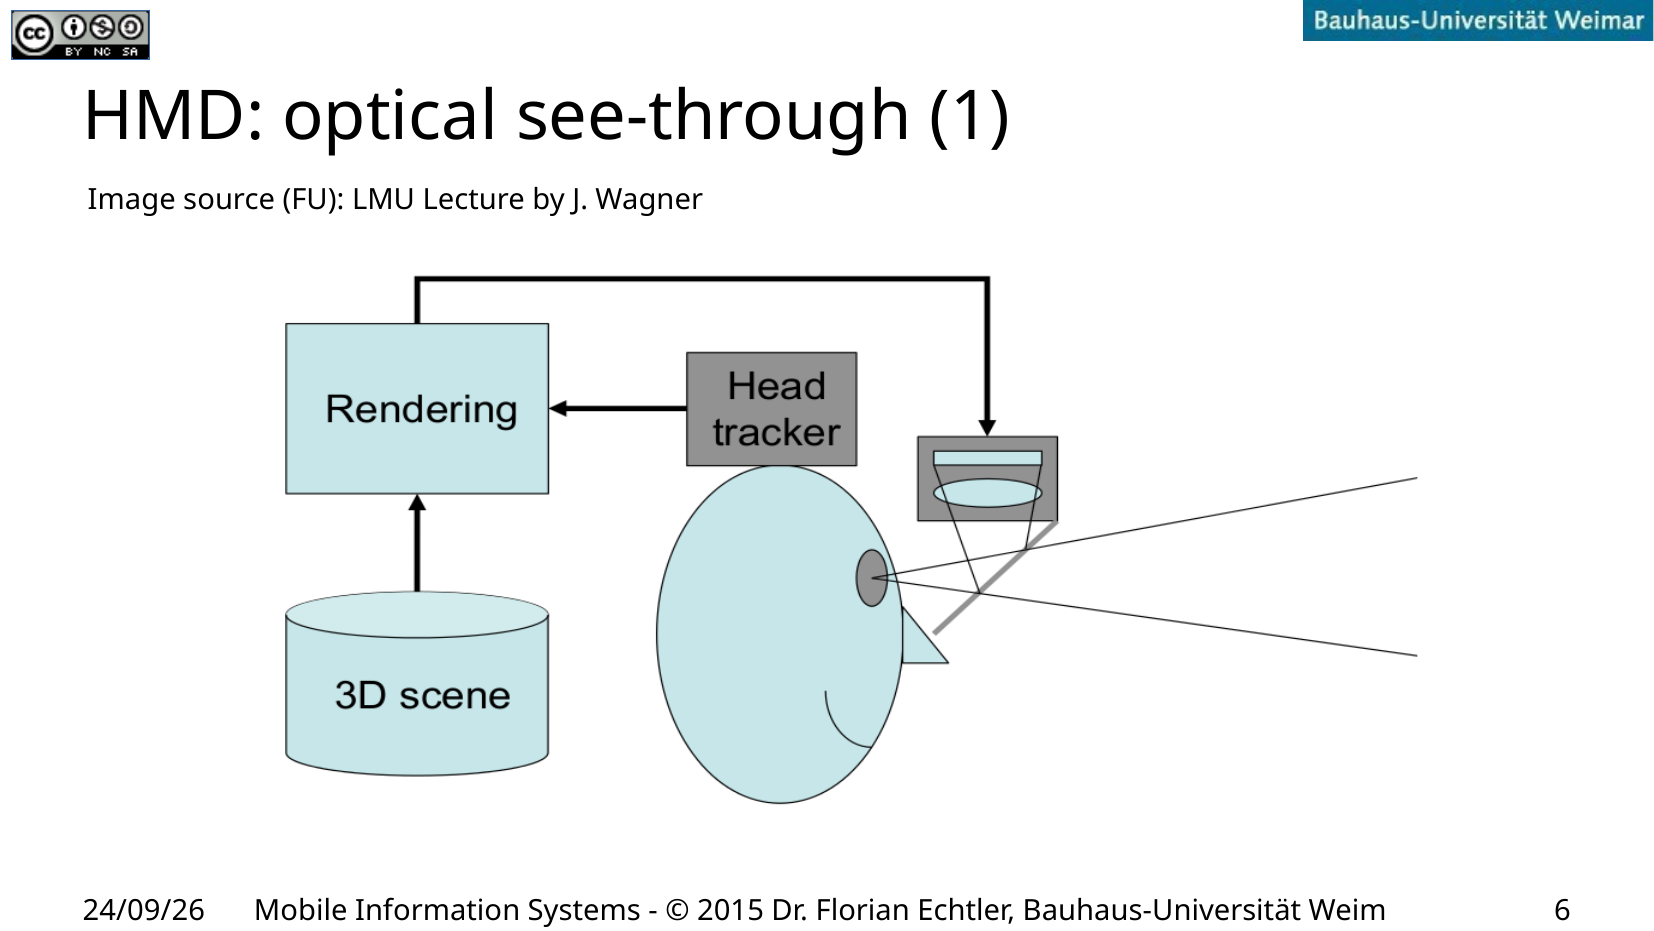

# HMD: optical see-through (1)
Image source (FU): LMU Lecture by J. Wagner
Mobile Information Systems - © 2015 Dr. Florian Echtler, Bauhaus-Universität Weimar
6